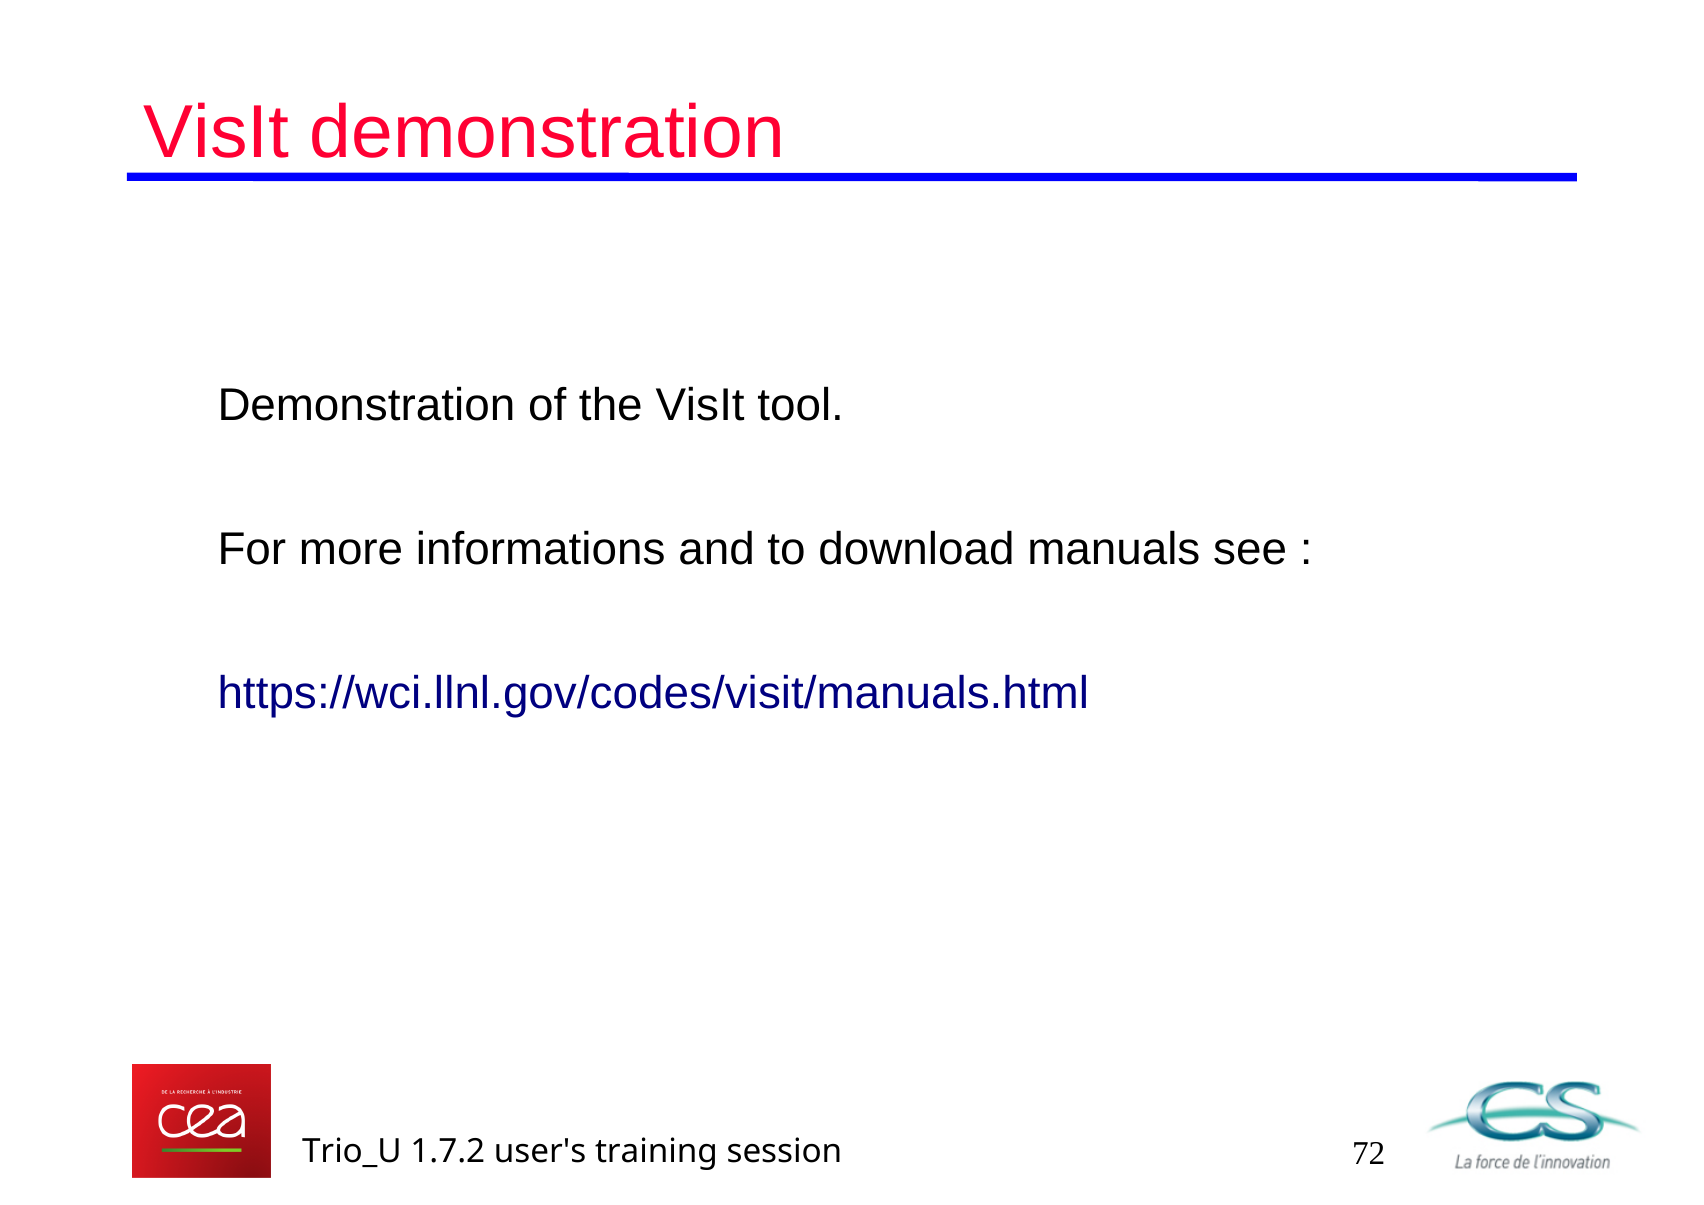

# VisIt demonstration
Demonstration of the VisIt tool.
For more informations and to download manuals see :
https://wci.llnl.gov/codes/visit/manuals.html
Trio_U 1.7.2 user's training session
72